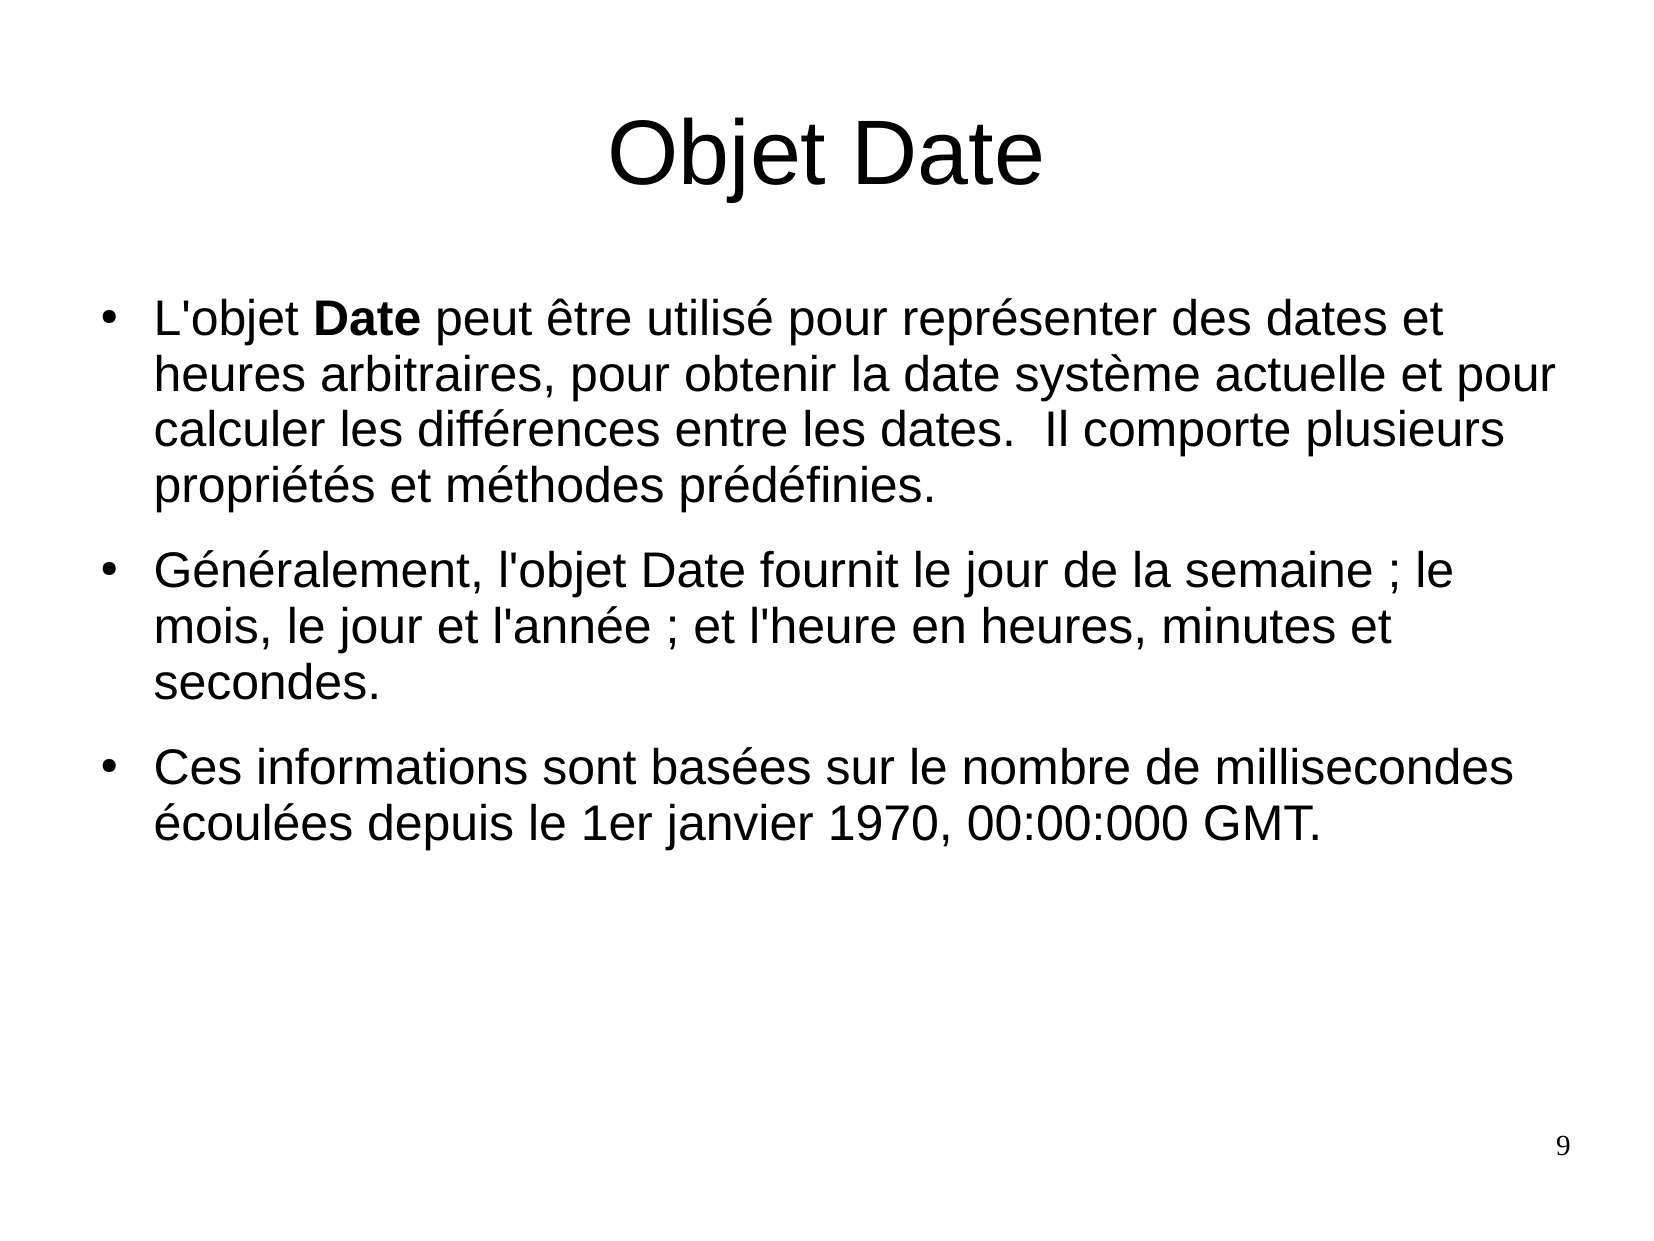

# Objet Date
L'objet Date peut être utilisé pour représenter des dates et heures arbitraires, pour obtenir la date système actuelle et pour calculer les différences entre les dates. Il comporte plusieurs propriétés et méthodes prédéfinies.
Généralement, l'objet Date fournit le jour de la semaine ; le mois, le jour et l'année ; et l'heure en heures, minutes et secondes.
Ces informations sont basées sur le nombre de millisecondes écoulées depuis le 1er janvier 1970, 00:00:000 GMT.
9